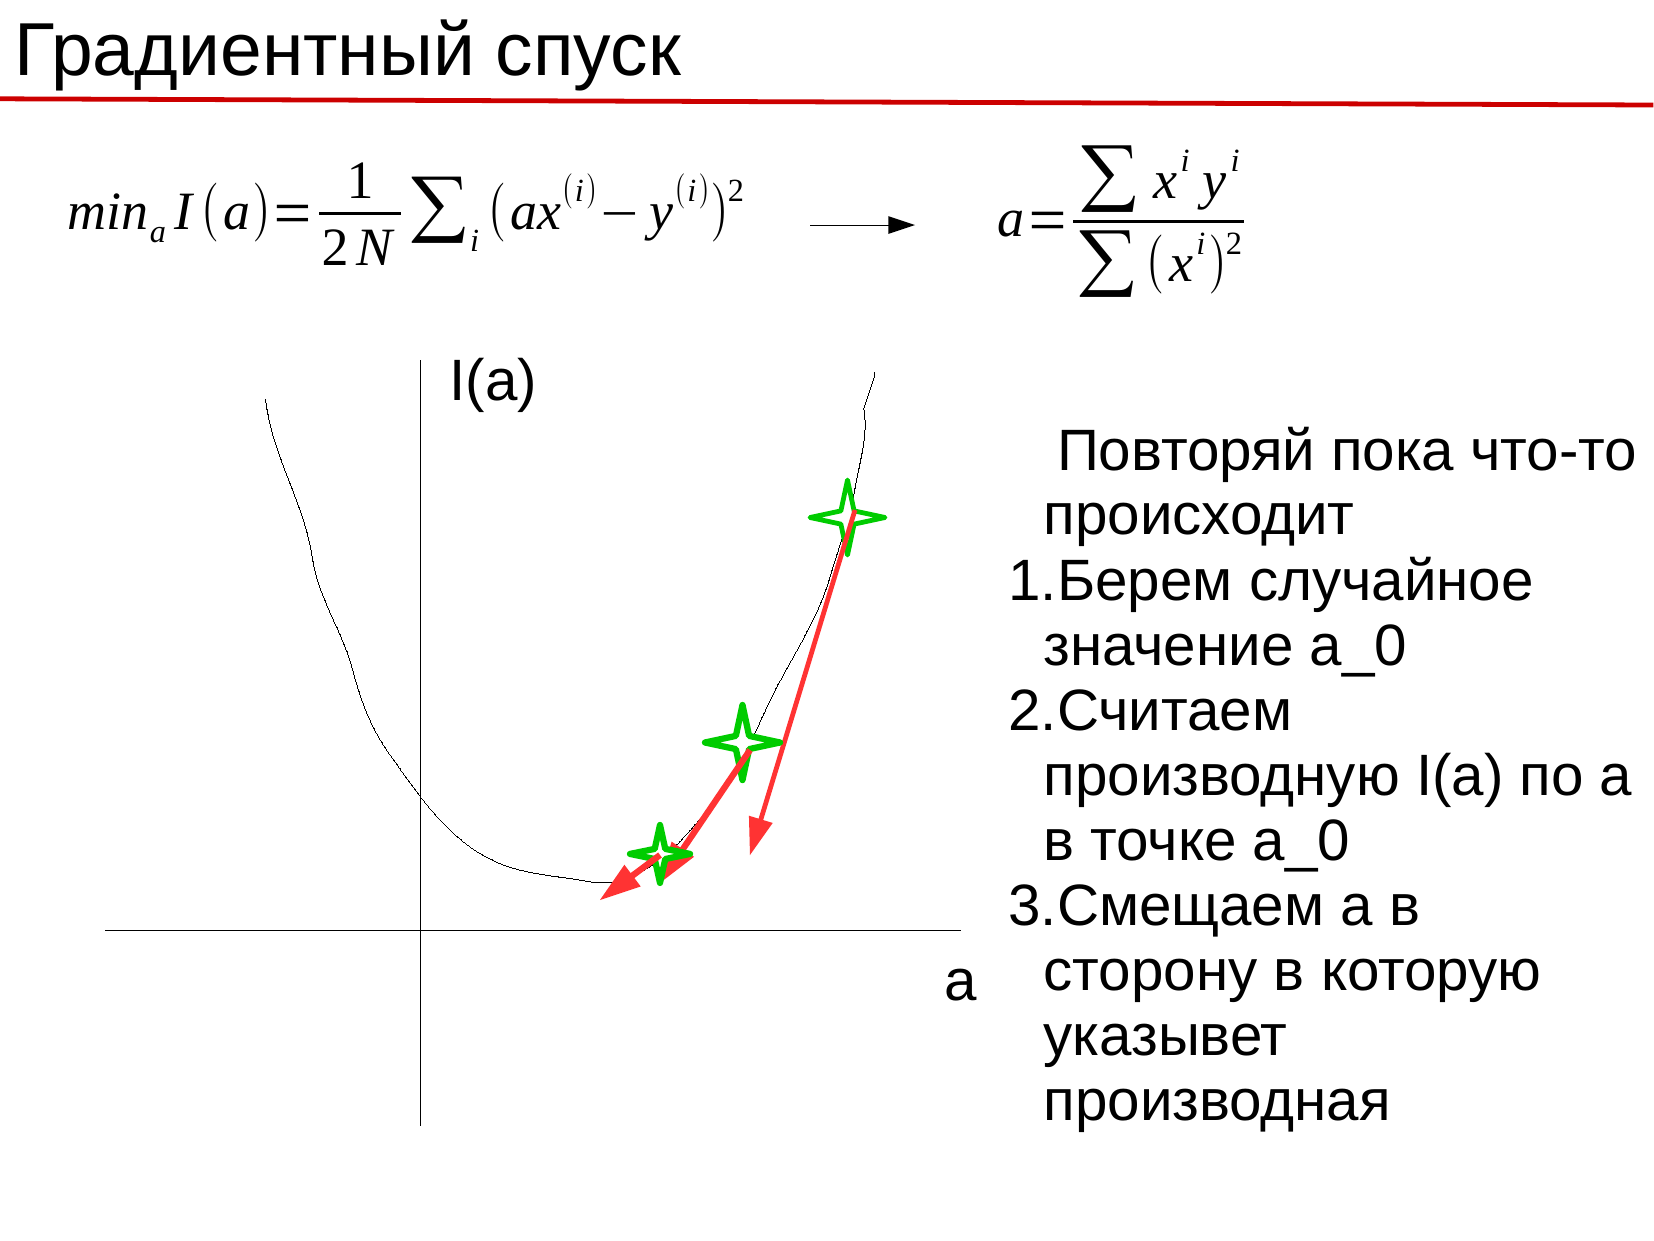

Градиентный спуск
I(a)
Повторяй пока что-то происходит
Берем случайное значение a_0
Считаем производную I(a) по a в точке a_0
Смещаем а в сторону в которую указывет производная
a